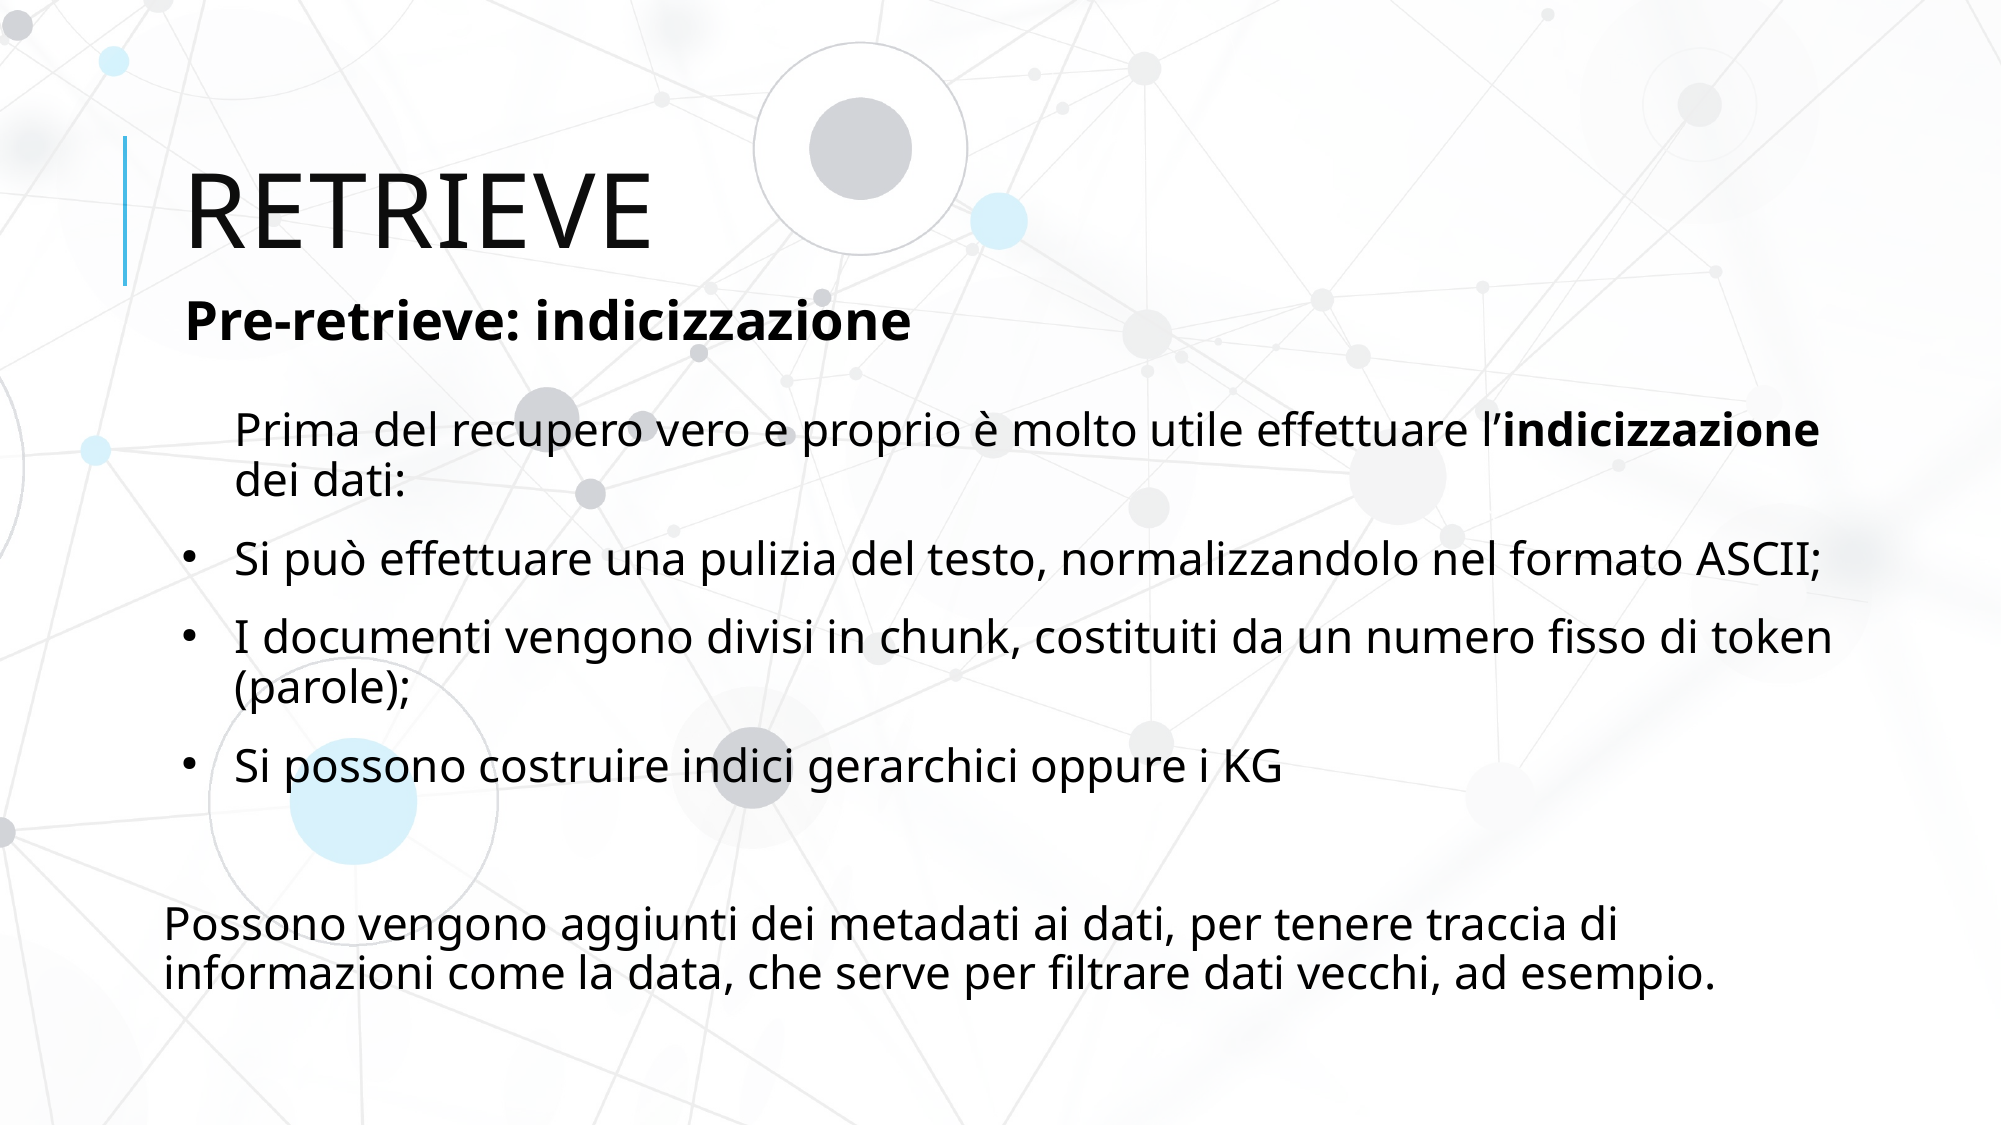

# RETRIEVE
 Pre-retrieve: indicizzazione
Prima del recupero vero e proprio è molto utile effettuare l’indicizzazione dei dati:
Si può effettuare una pulizia del testo, normalizzandolo nel formato ASCII;
I documenti vengono divisi in chunk, costituiti da un numero fisso di token (parole);
Si possono costruire indici gerarchici oppure i KG
Possono vengono aggiunti dei metadati ai dati, per tenere traccia di informazioni come la data, che serve per filtrare dati vecchi, ad esempio.